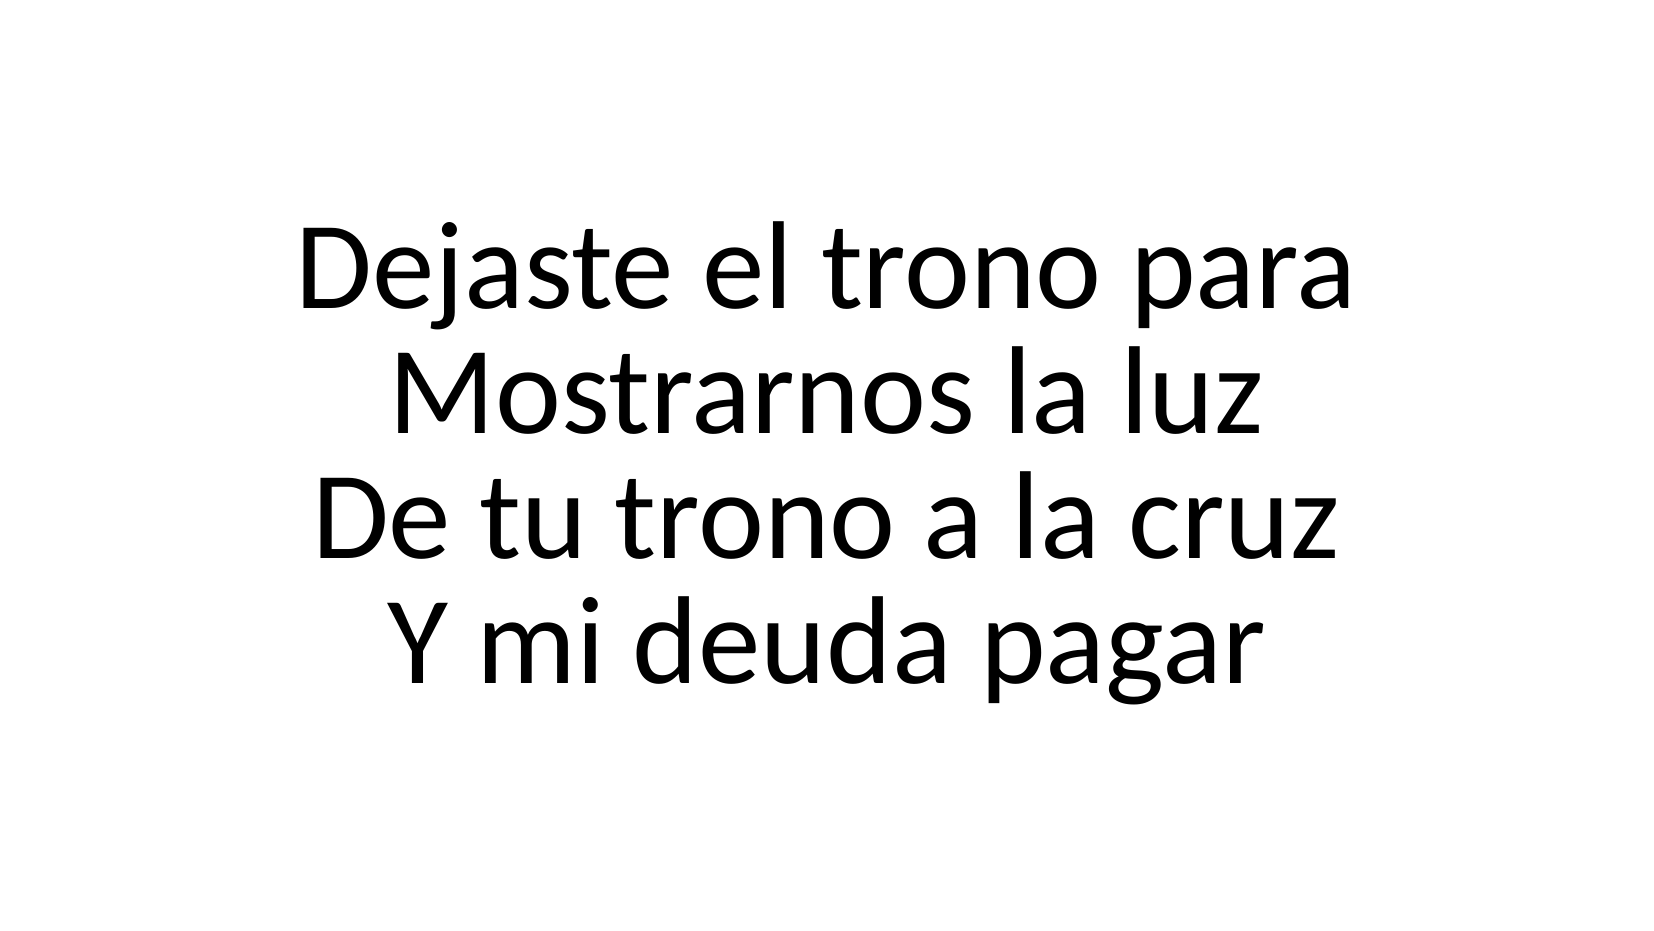

# Dejaste el trono para Mostrarnos la luz De tu trono a la cruz Y mi deuda pagar